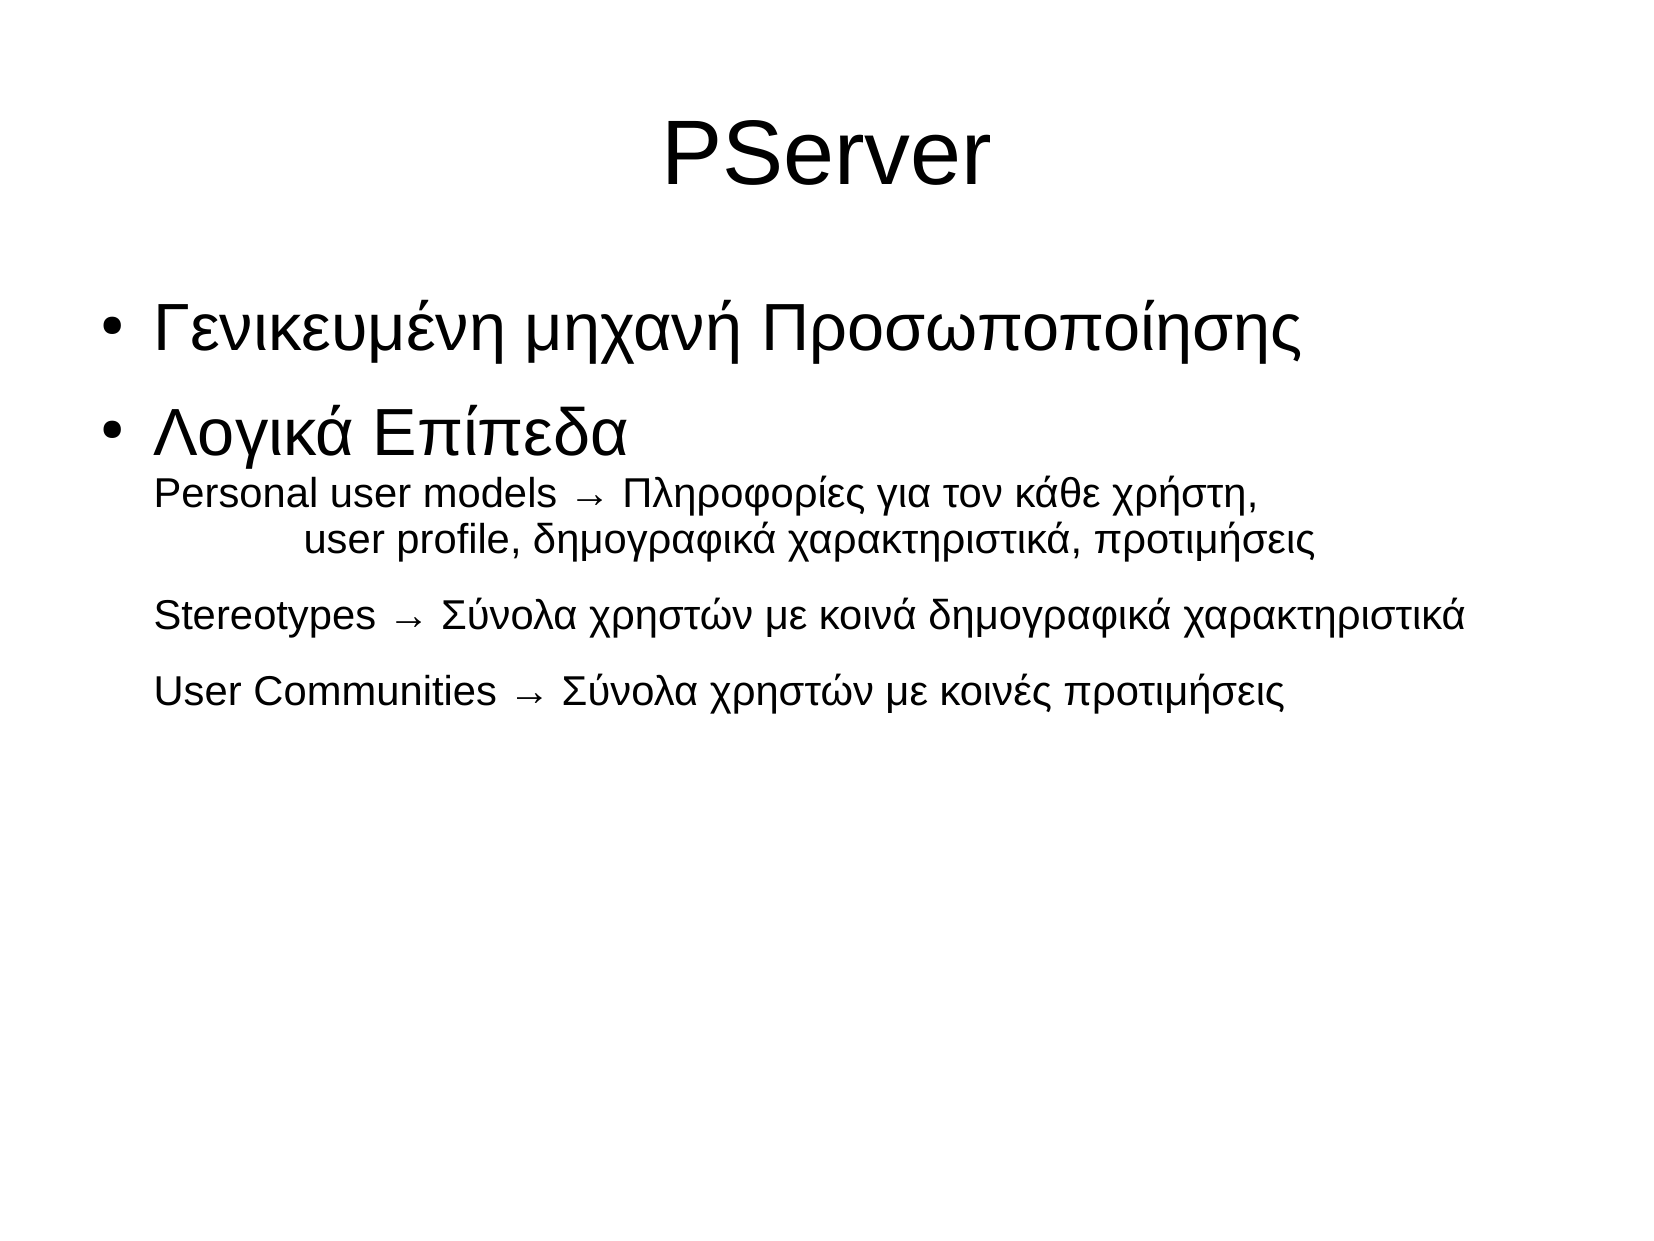

# PServer
Γενικευμένη μηχανή Προσωποποίησης
Λογικά Επίπεδα
Personal user models → Πληροφορίες για τον κάθε χρήστη,
		user profile, δημογραφικά χαρακτηριστικά, προτιμήσεις
Stereotypes → Σύνολα χρηστών με κοινά δημογραφικά χαρακτηριστικά
User Communities → Σύνολα χρηστών με κοινές προτιμήσεις